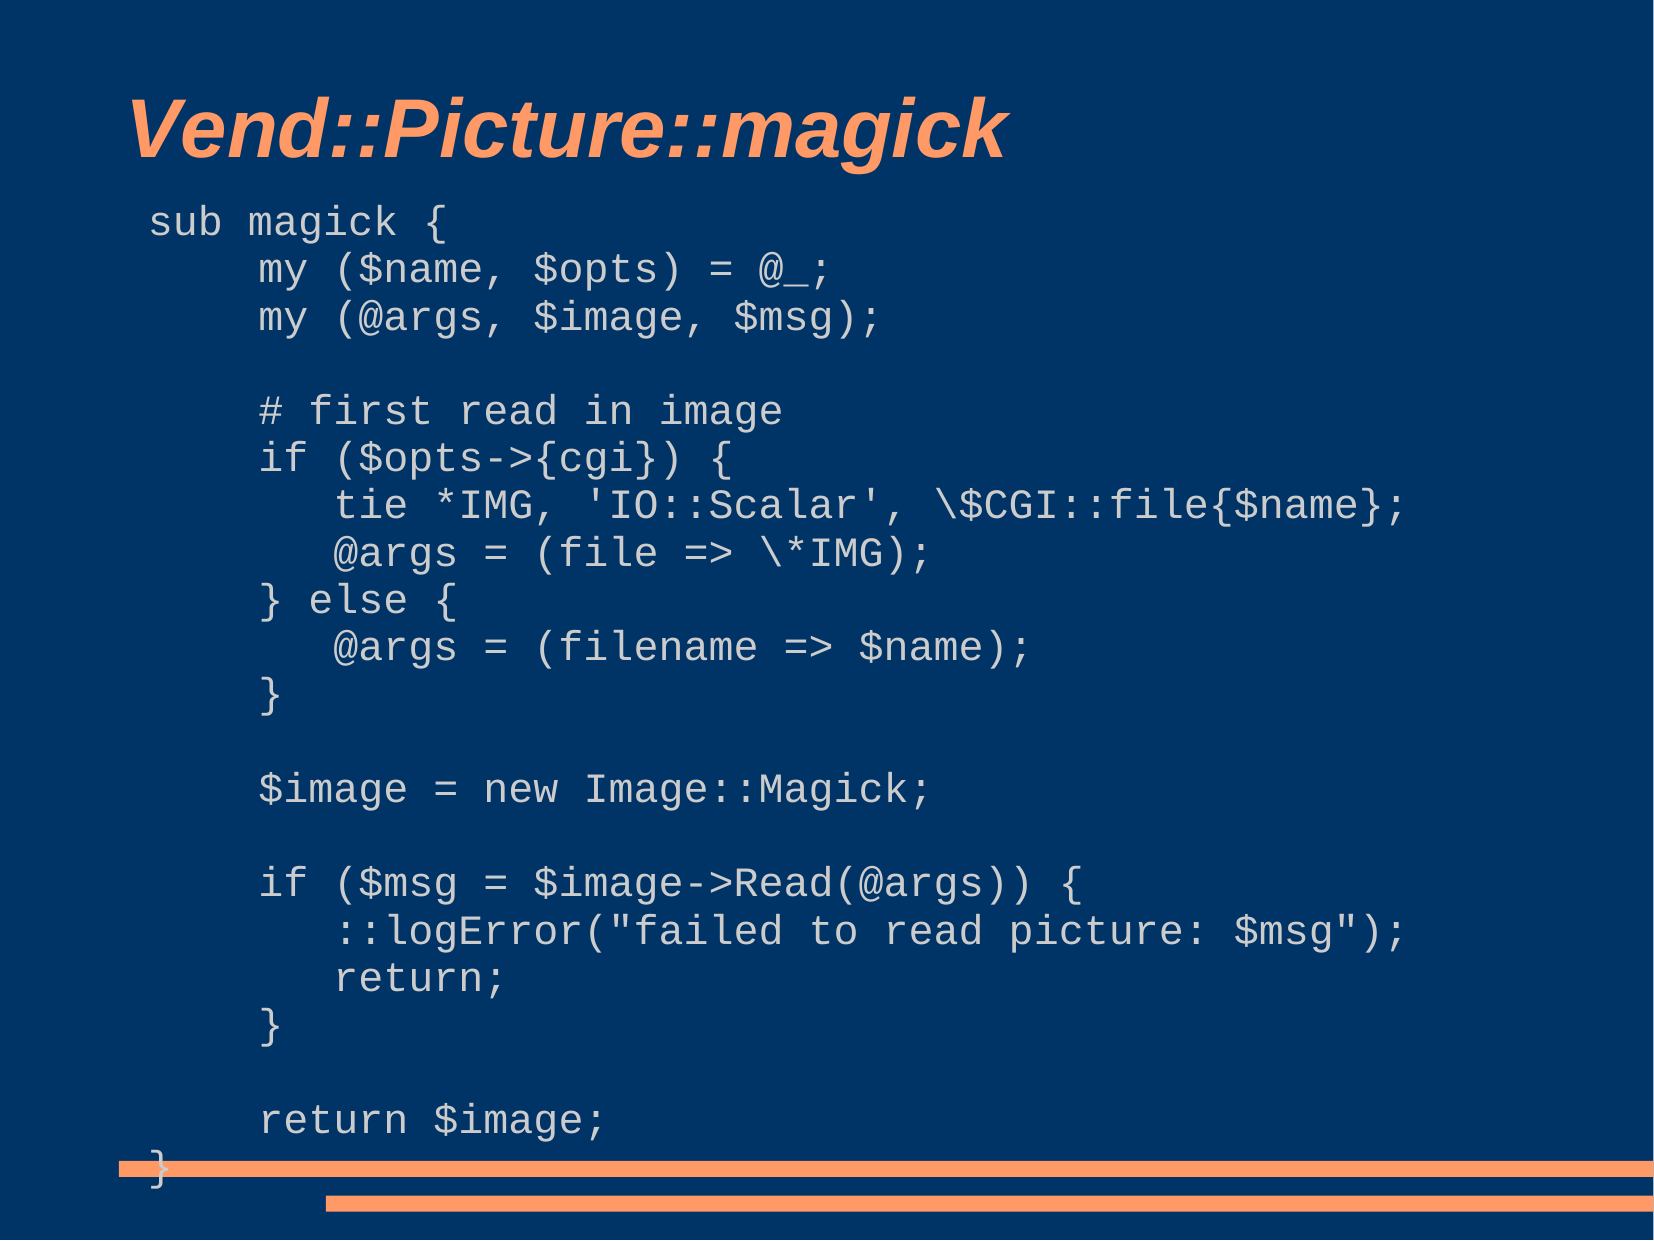

# Vend::Picture::magick
sub magick {
	my ($name, $opts) = @_;
	my (@args, $image, $msg);
	# first read in image
	if ($opts->{cgi}) {
		tie *IMG, 'IO::Scalar', \$CGI::file{$name};
		@args = (file => \*IMG);
	} else {
		@args = (filename => $name);
	}
	$image = new Image::Magick;
	if ($msg = $image->Read(@args)) {
		::logError("failed to read picture: $msg");
		return;
	}
	return $image;
}